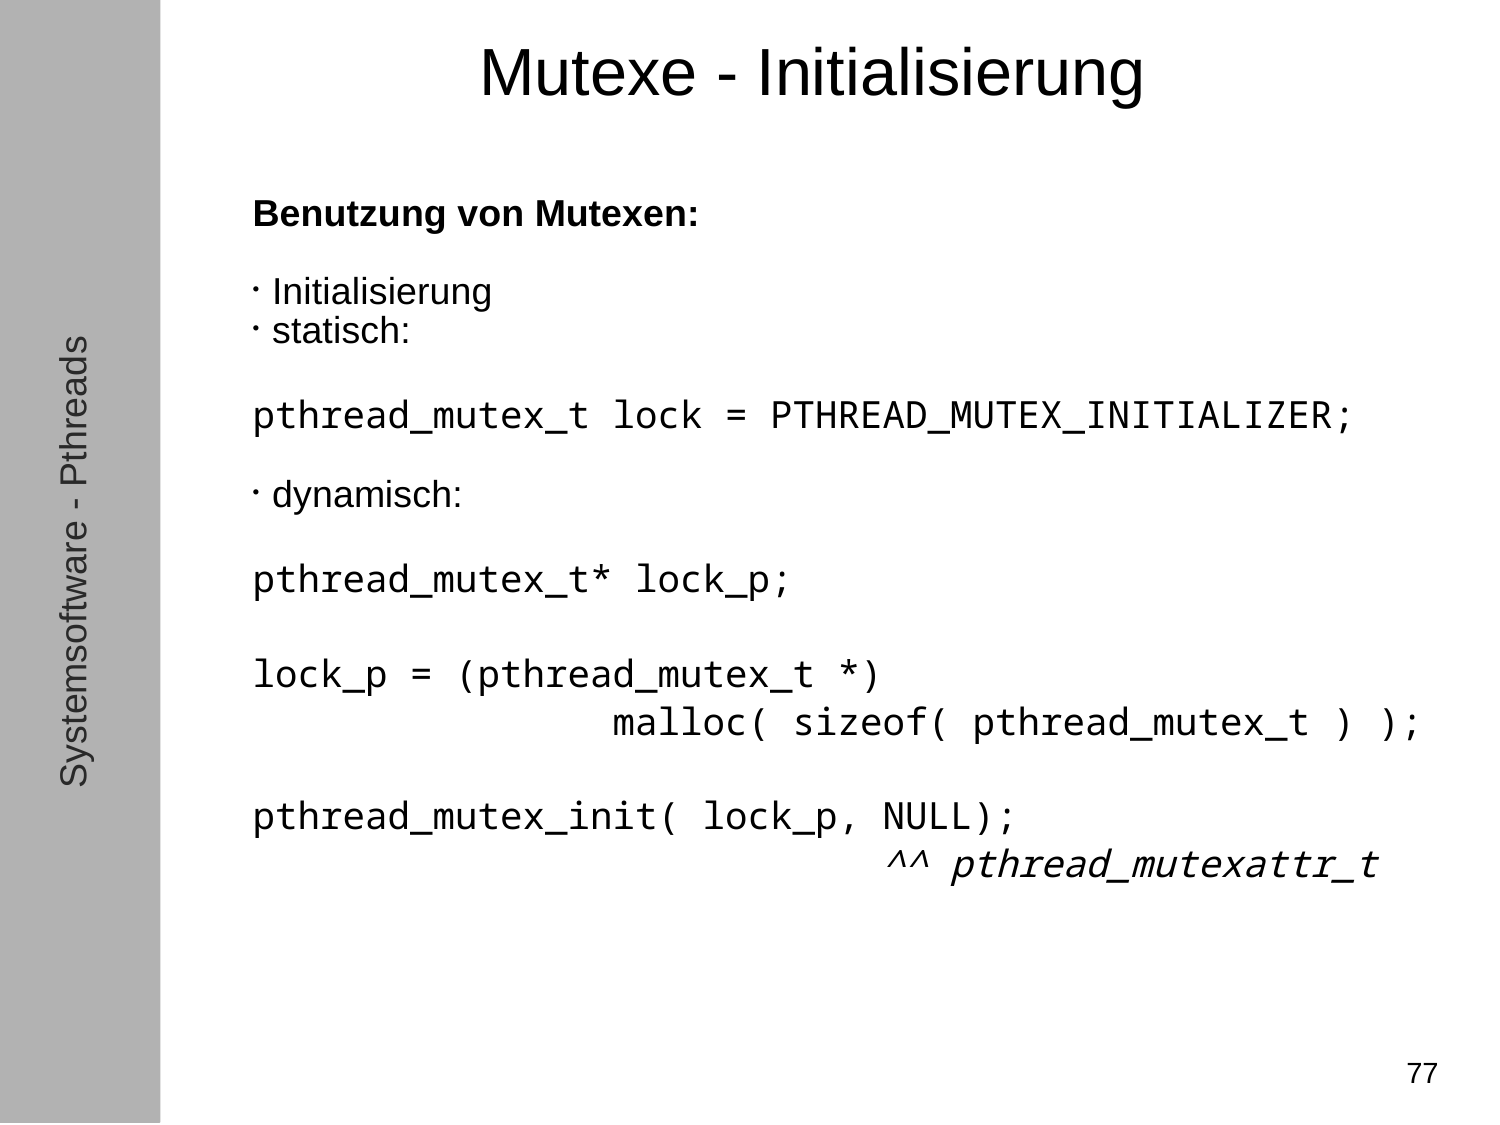

Mutexe - Initialisierung
Benutzung von Mutexen:
Initialisierung
statisch:
pthread_mutex_t lock = PTHREAD_MUTEX_INITIALIZER;
dynamisch:
pthread_mutex_t* lock_p;
lock_p = (pthread_mutex_t *)
 malloc( sizeof( pthread_mutex_t ) );
pthread_mutex_init( lock_p, NULL);
 ^^ pthread_mutexattr_t
Systemsoftware - Pthreads